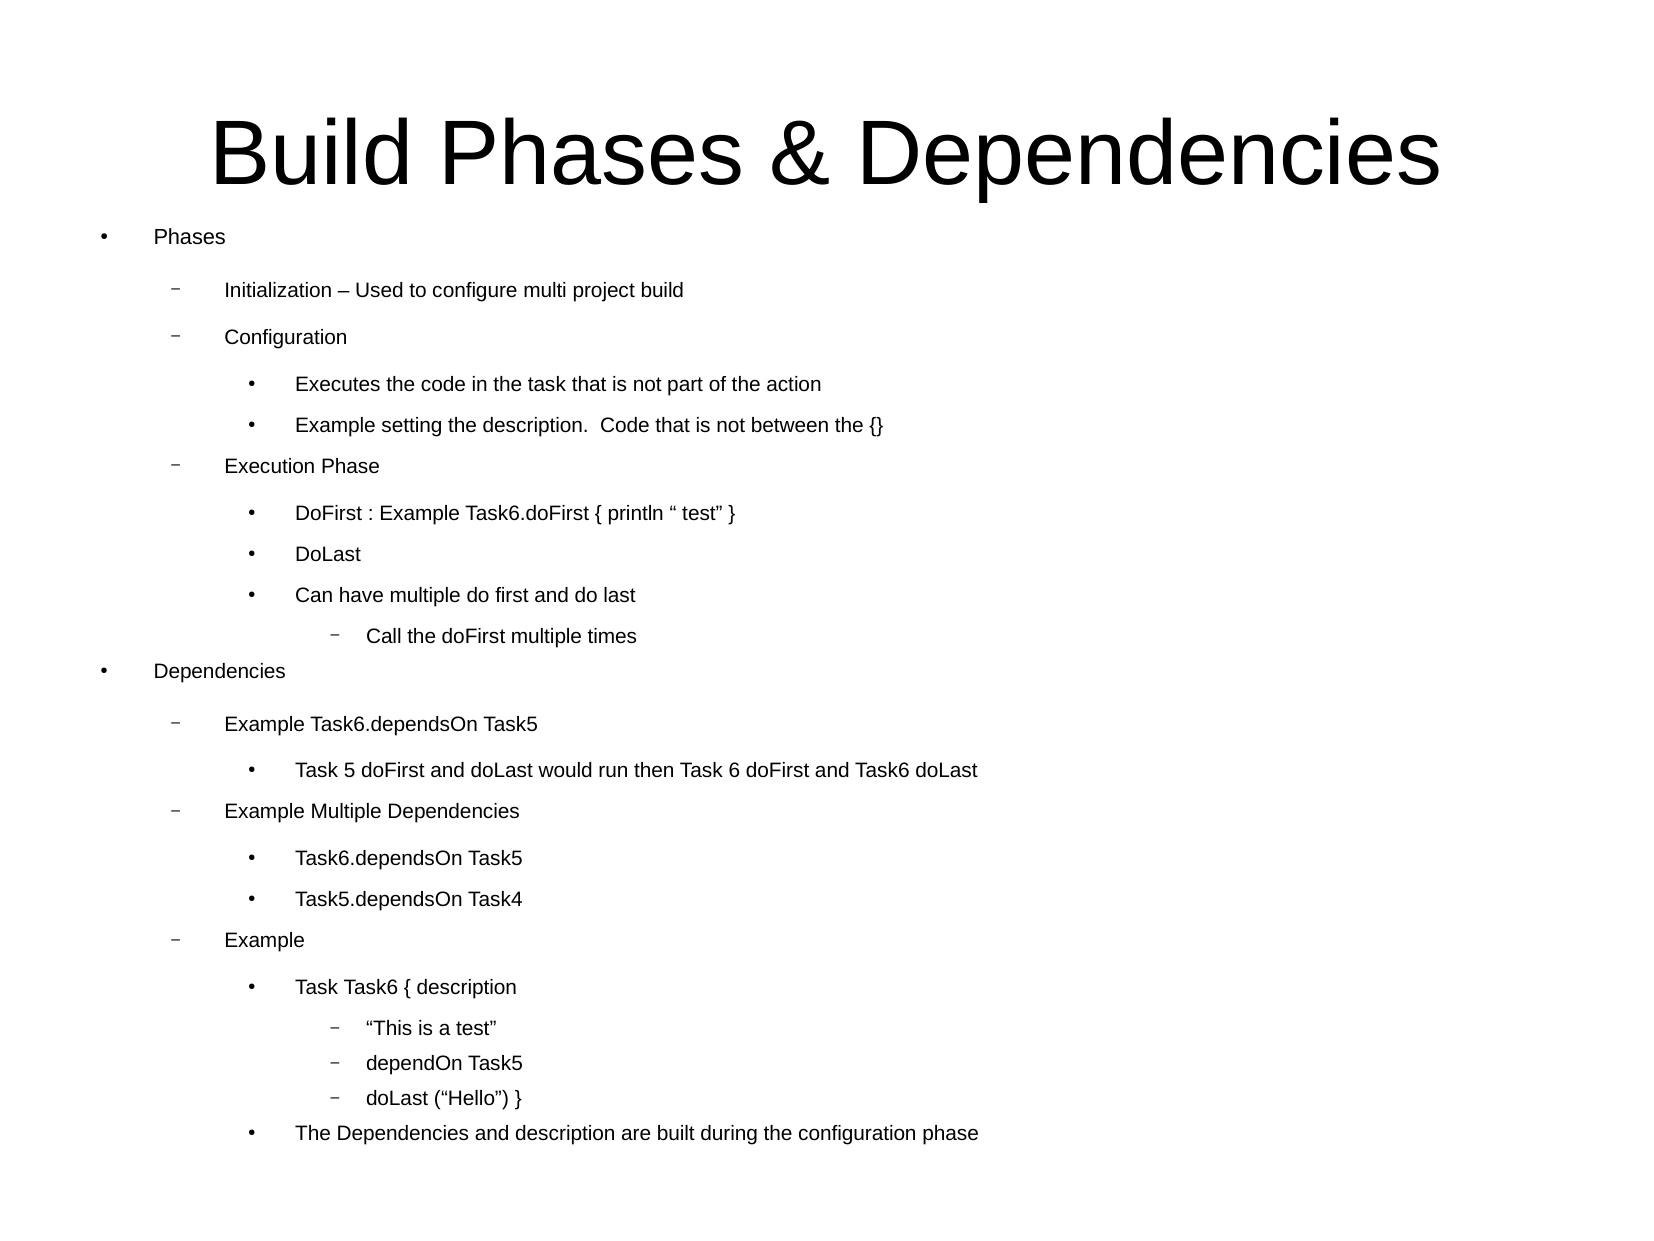

# Build Phases & Dependencies
Phases
Initialization – Used to configure multi project build
Configuration
Executes the code in the task that is not part of the action
Example setting the description. Code that is not between the {}
Execution Phase
DoFirst : Example Task6.doFirst { println “ test” }
DoLast
Can have multiple do first and do last
Call the doFirst multiple times
Dependencies
Example Task6.dependsOn Task5
Task 5 doFirst and doLast would run then Task 6 doFirst and Task6 doLast
Example Multiple Dependencies
Task6.dependsOn Task5
Task5.dependsOn Task4
Example
Task Task6 { description
“This is a test”
dependOn Task5
doLast (“Hello”) }
The Dependencies and description are built during the configuration phase